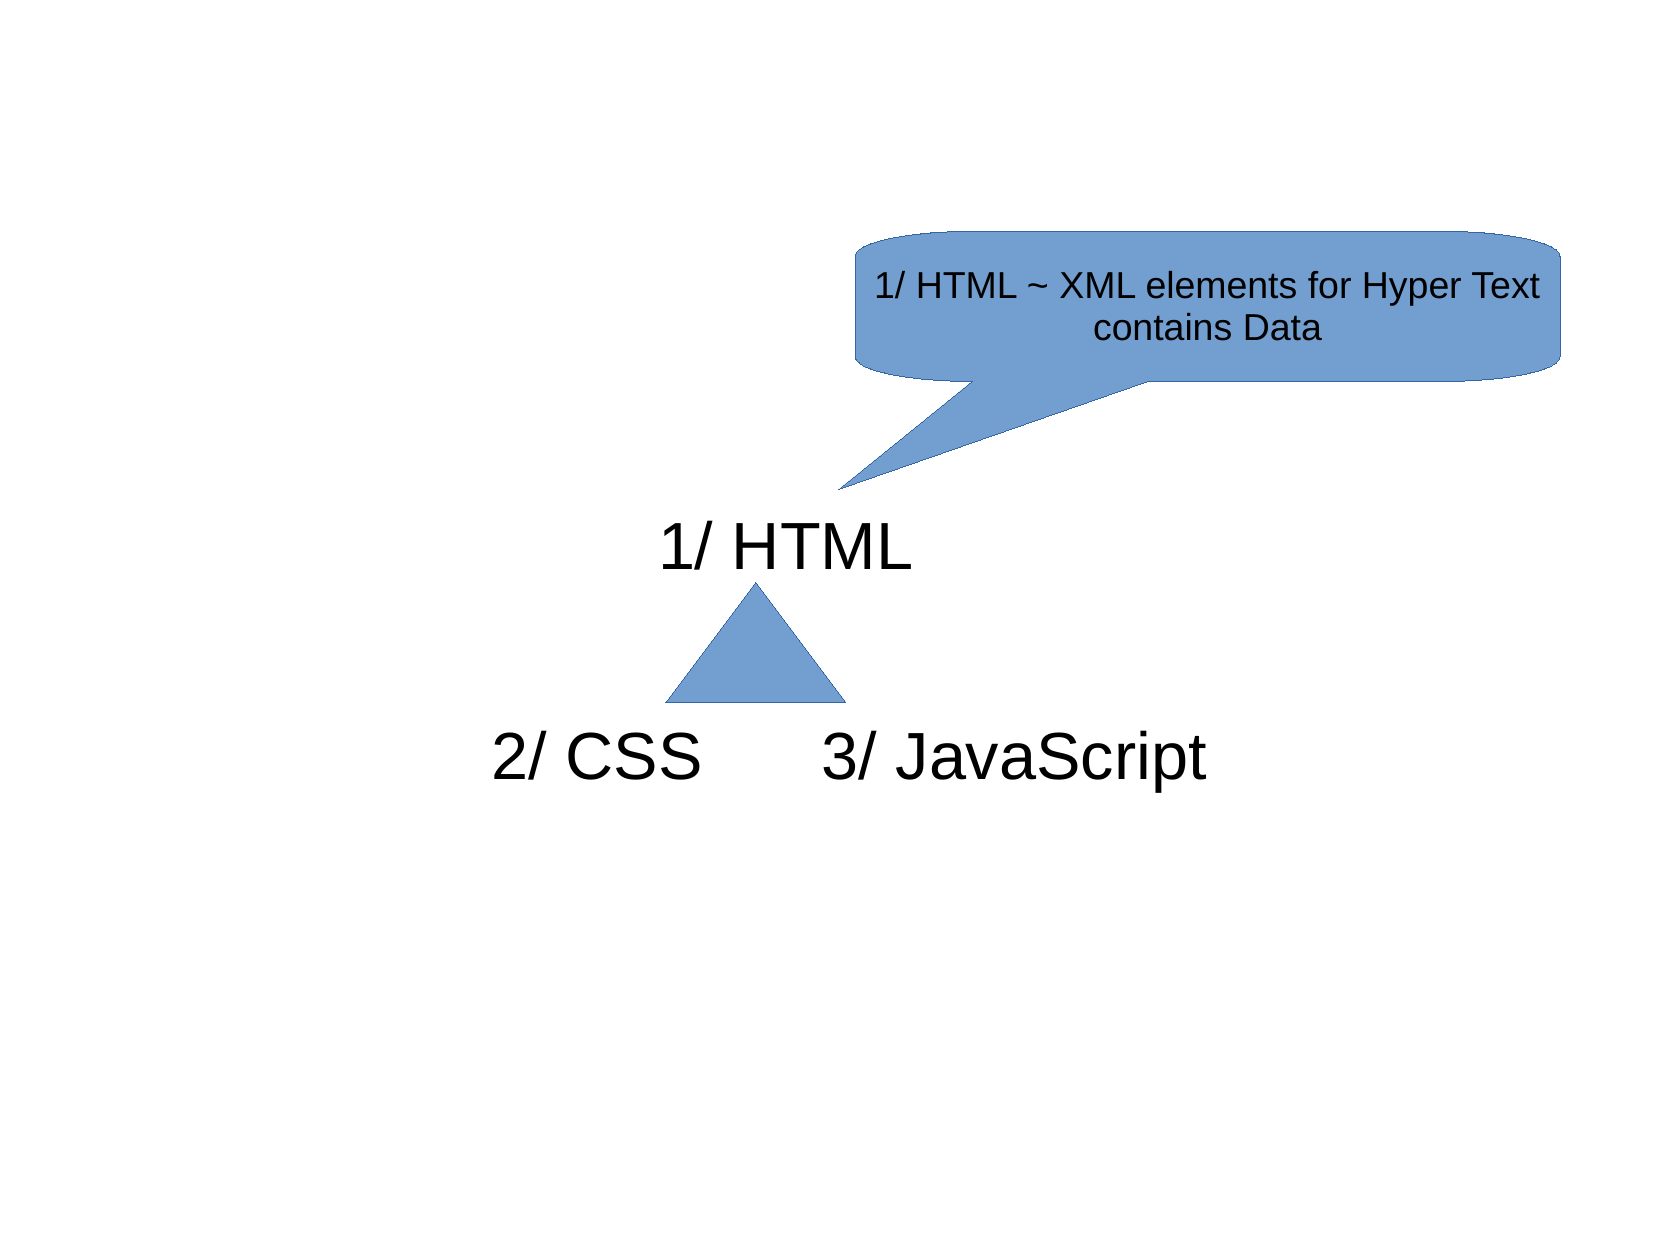

1/ HTML ~ XML elements for Hyper Text
contains Data
1/ HTML
2/ CSS
3/ JavaScript